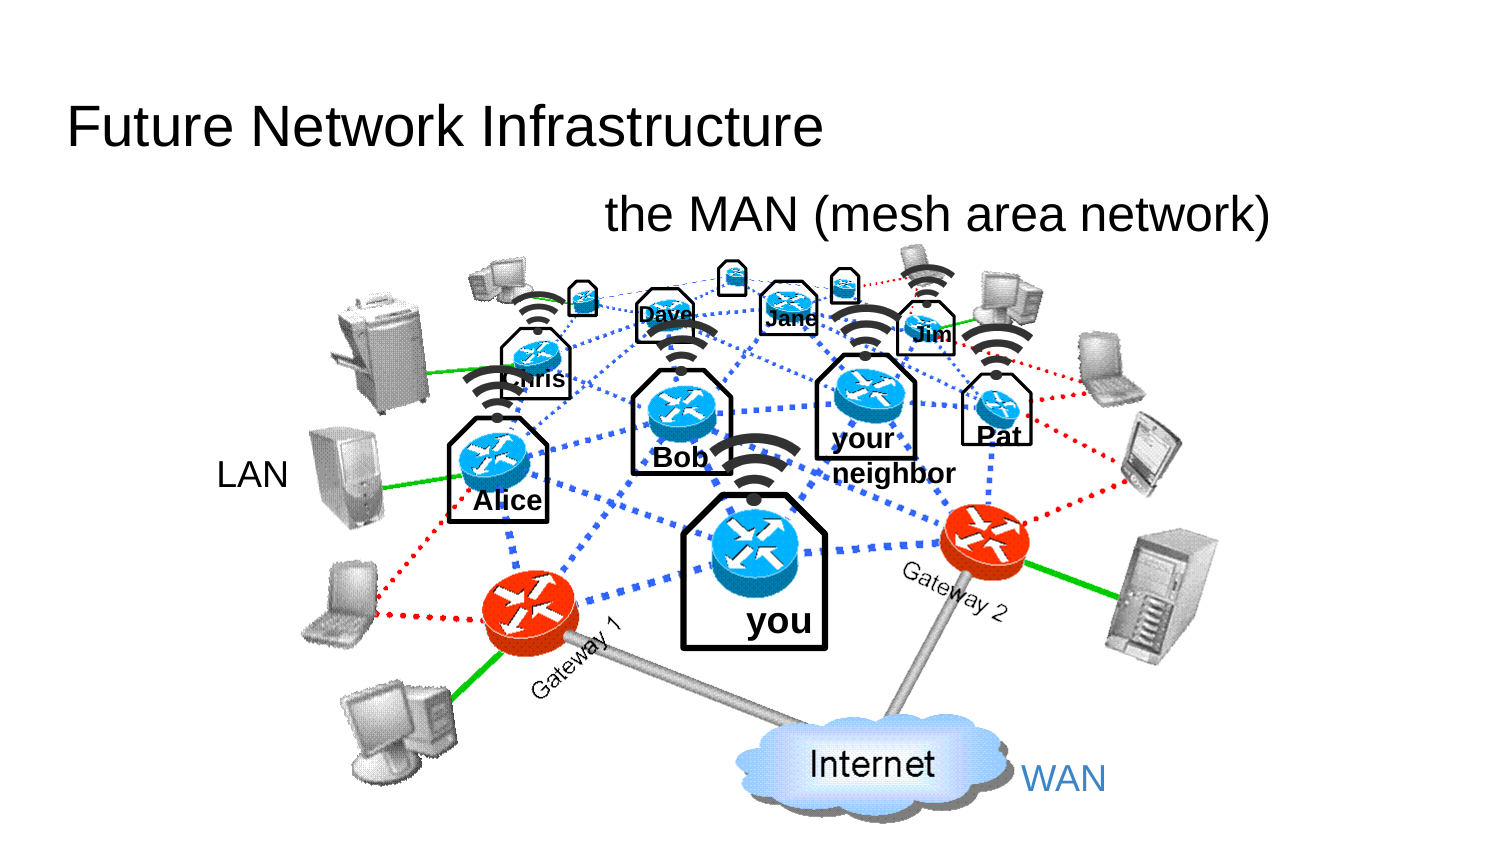

# Future Network Infrastructure
the MAN (mesh area network)
Dave
Jane
Jim
Chris
Pat
Bob
your
neighbor
LAN
Alice
you
WAN